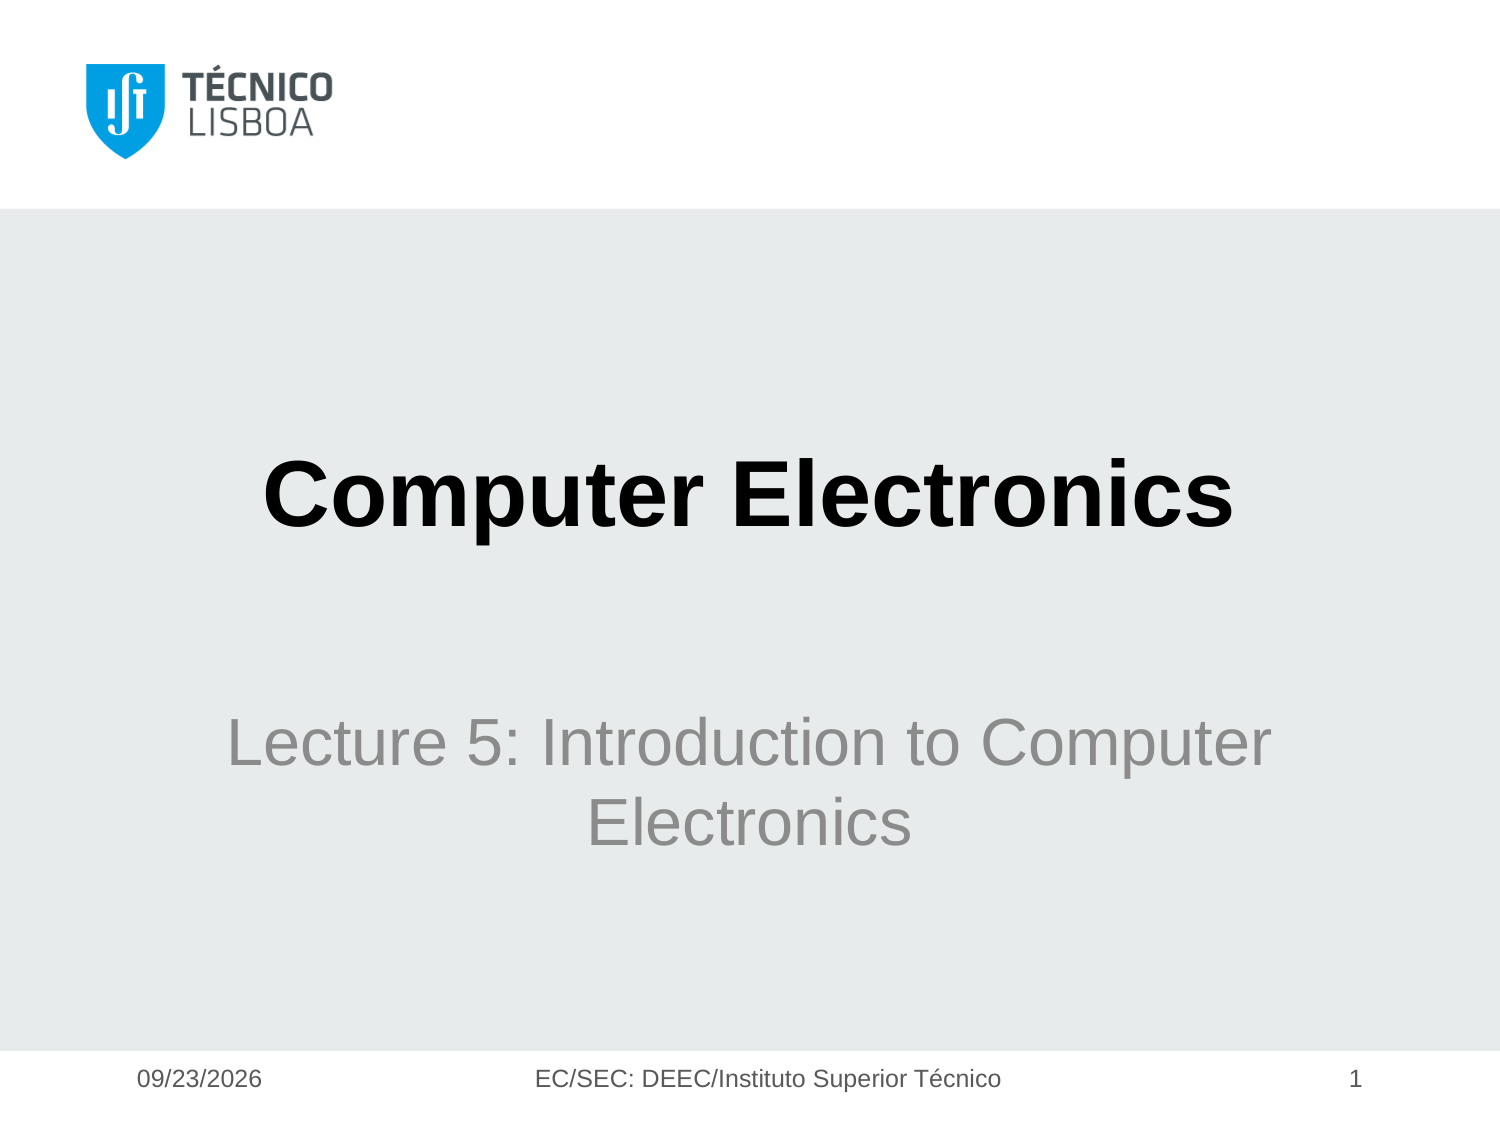

Computer Electronics
# Lecture 5: Introduction to Computer Electronics
EC/SEC: DEEC/Instituto Superior Técnico